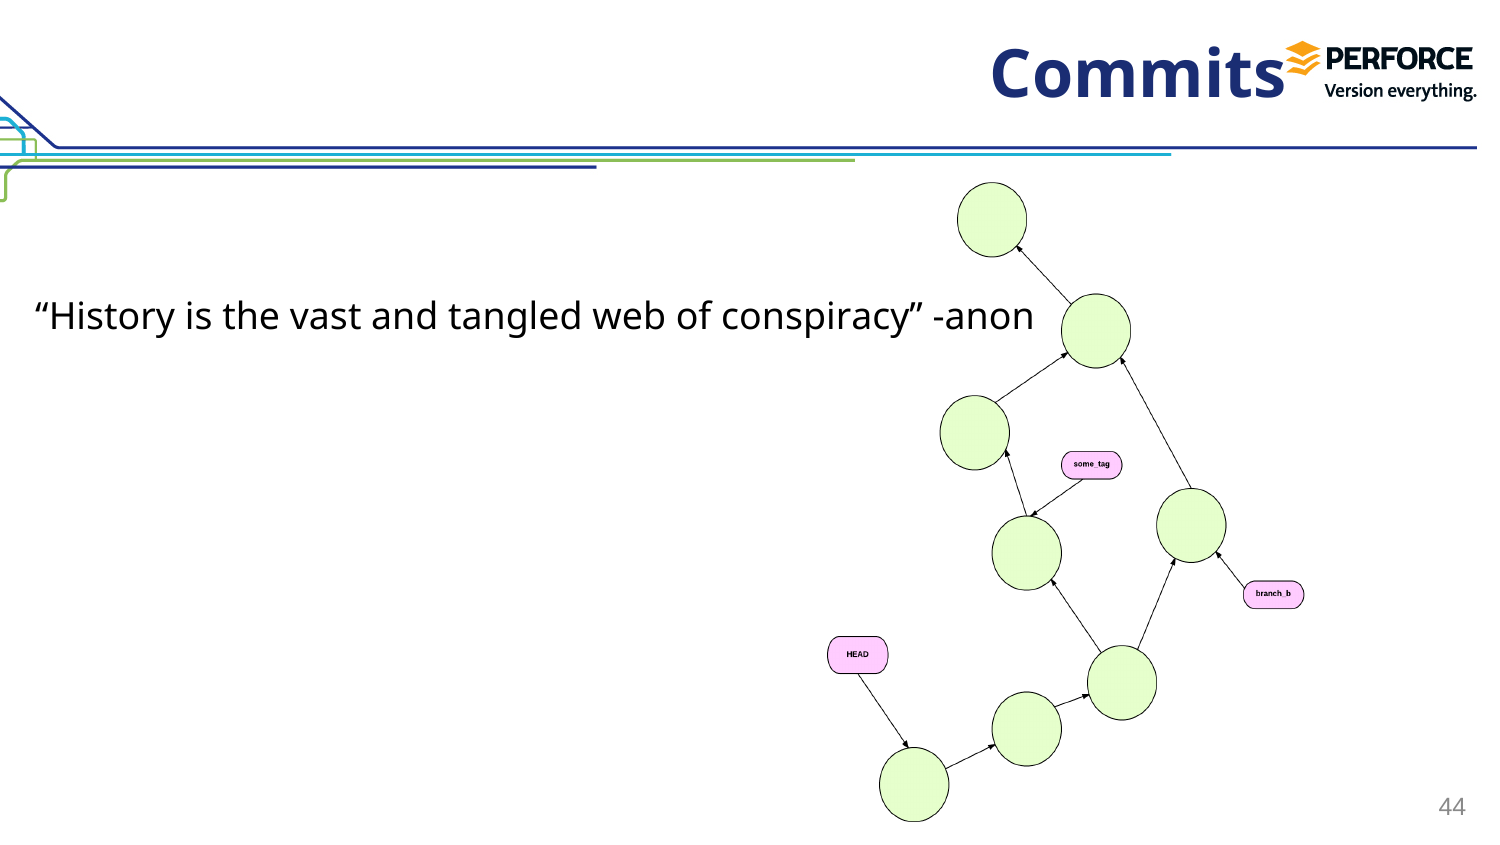

# Commits
“History is the vast and tangled web of conspiracy” -anon